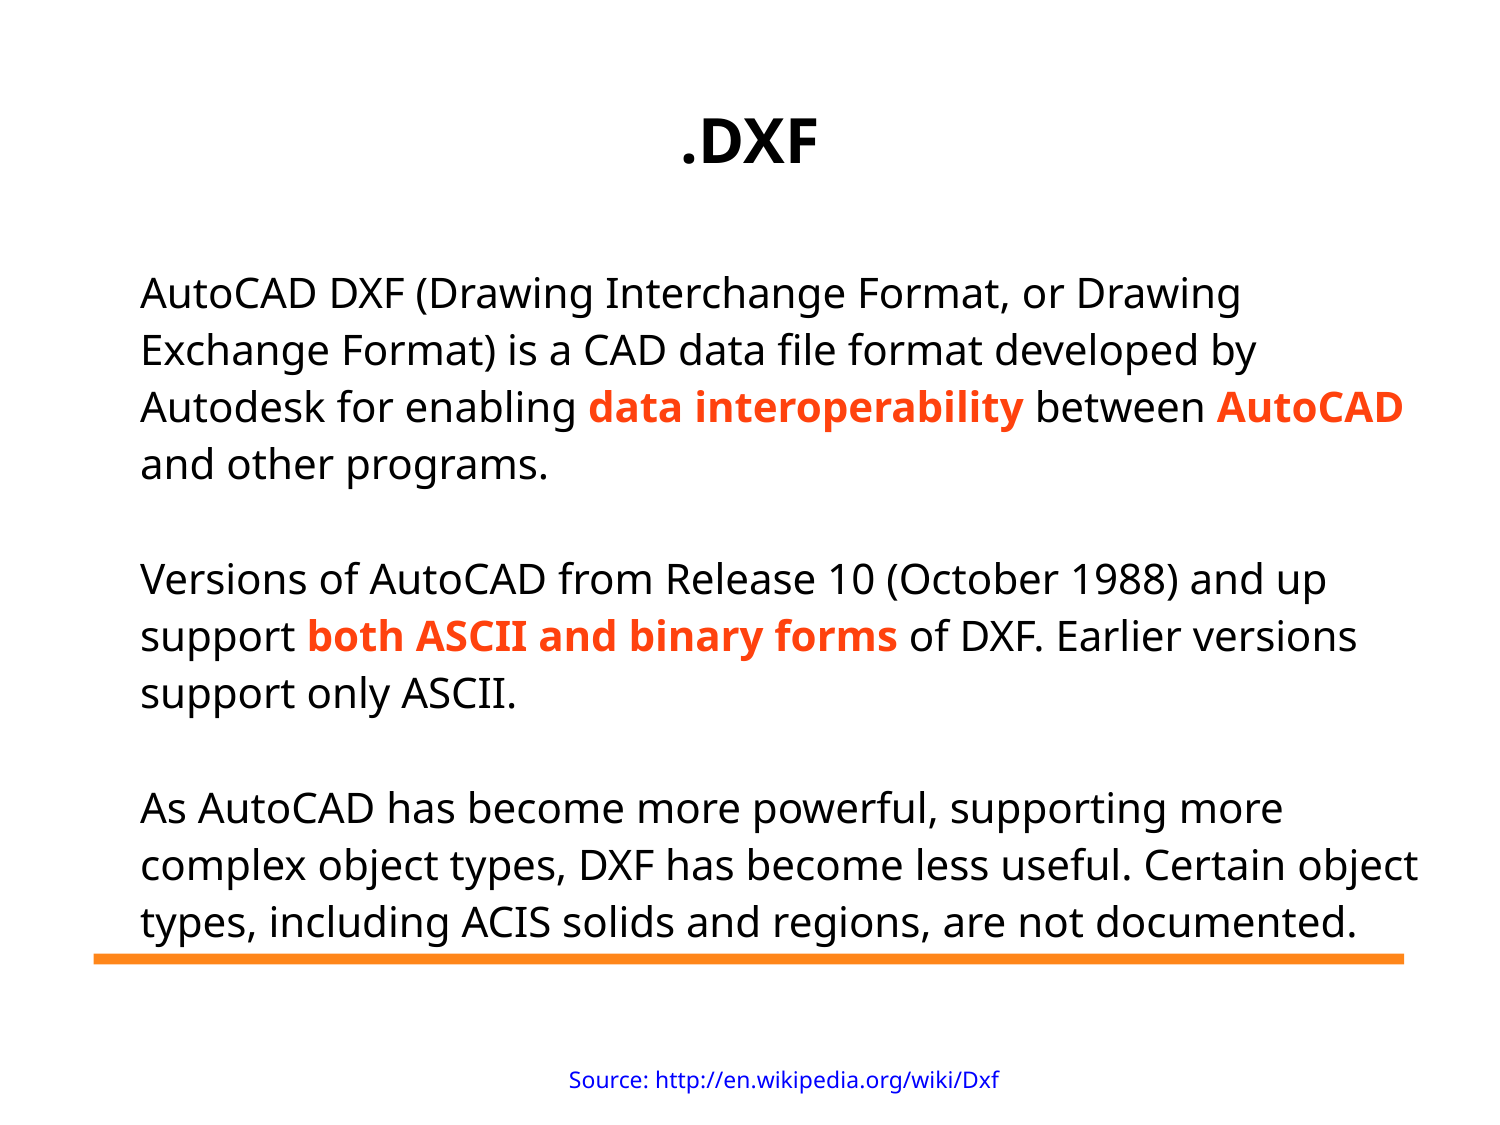

# .DXF
AutoCAD DXF (Drawing Interchange Format, or Drawing Exchange Format) is a CAD data file format developed by Autodesk for enabling data interoperability between AutoCAD and other programs.
Versions of AutoCAD from Release 10 (October 1988) and up support both ASCII and binary forms of DXF. Earlier versions support only ASCII.
As AutoCAD has become more powerful, supporting more complex object types, DXF has become less useful. Certain object types, including ACIS solids and regions, are not documented.
Source: http://en.wikipedia.org/wiki/Dxf